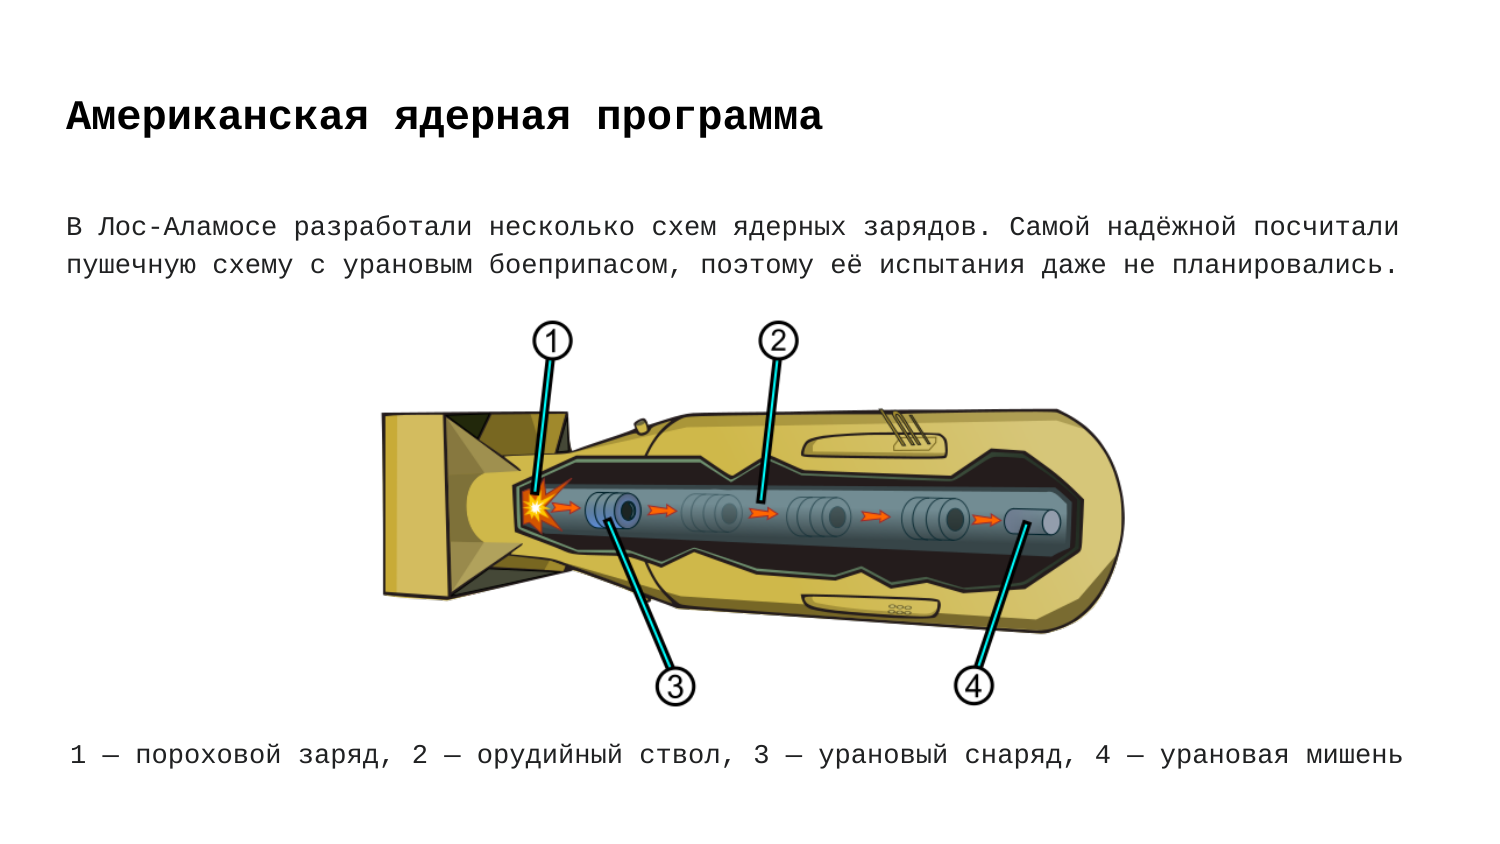

# Американская ядерная программа
В Лос-Аламосе разработали несколько схем ядерных зарядов. Самой надёжной посчитали пушечную схему с урановым боеприпасом, поэтому её испытания даже не планировались.
1 — пороховой заряд, 2 — орудийный ствол, 3 — урановый снаряд, 4 — урановая мишень